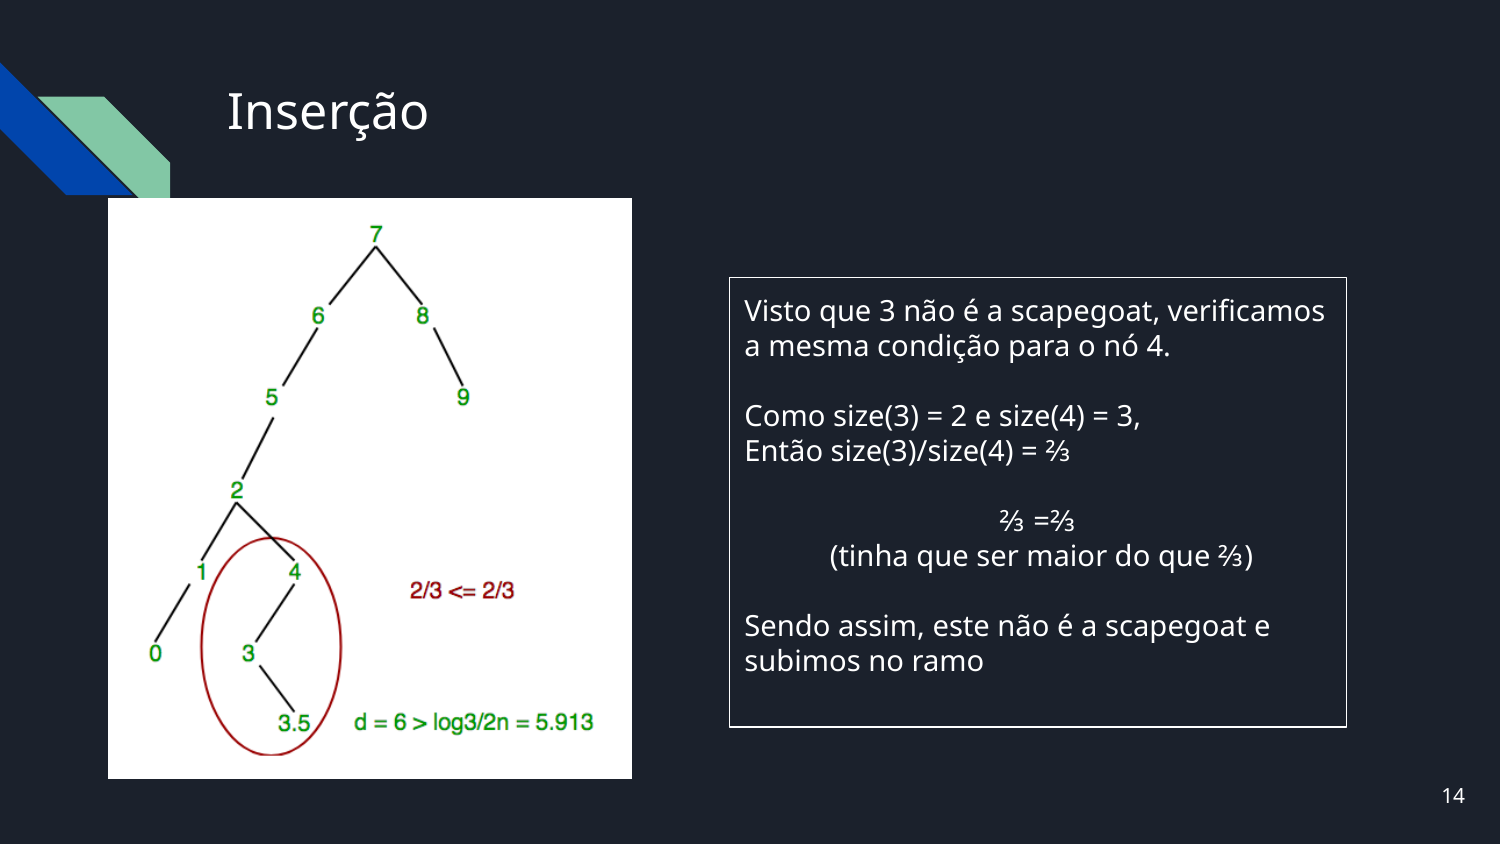

# Inserção
Visto que 3 não é a scapegoat, verificamos a mesma condição para o nó 4.
Como size(3) = 2 e size(4) = 3,
Então size(3)/size(4) = ⅔
⅔ =⅔
 (tinha que ser maior do que ⅔)
Sendo assim, este não é a scapegoat e subimos no ramo